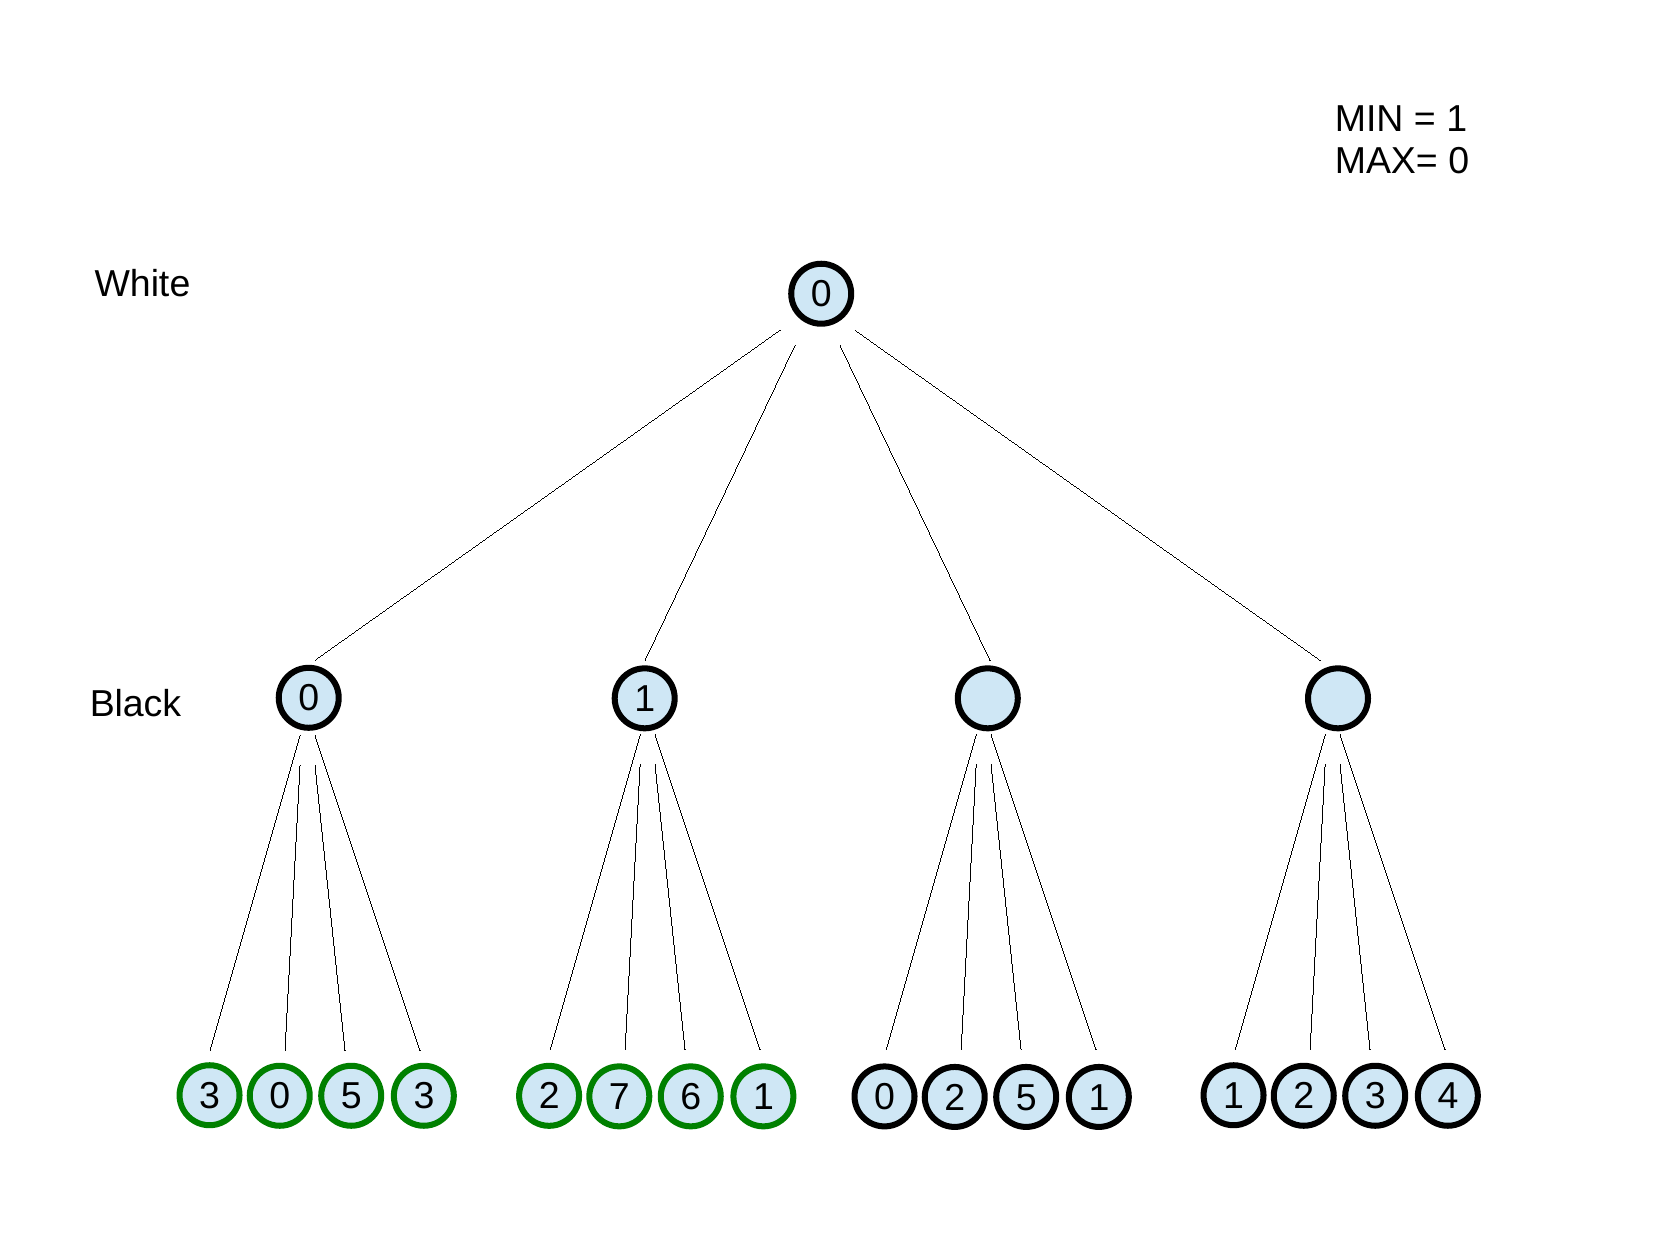

MIN = 1
MAX= 0
White
0
0
1
Black
3
1
0
5
3
2
3
4
2
7
6
1
0
2
5
1